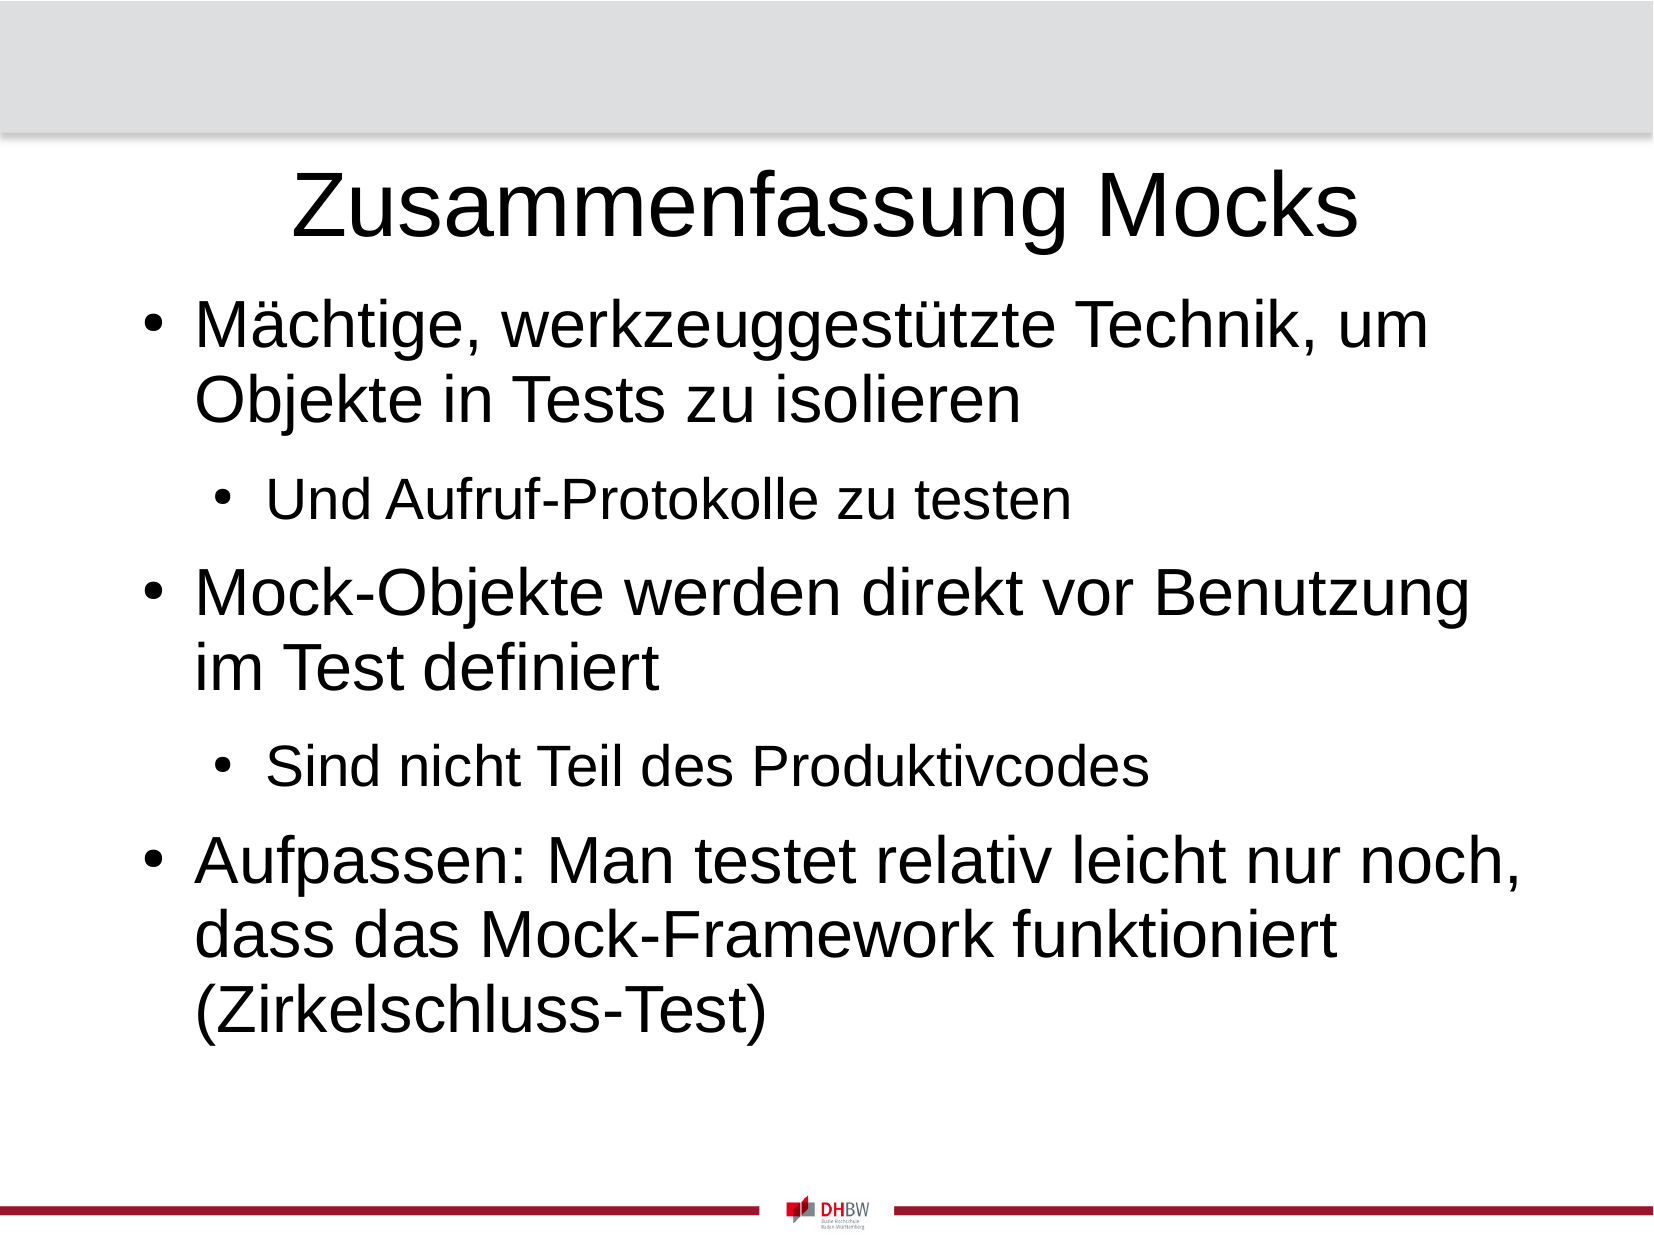

# Zusammenfassung Mocks
Mächtige, werkzeuggestützte Technik, um Objekte in Tests zu isolieren
Und Aufruf-Protokolle zu testen
Mock-Objekte werden direkt vor Benutzung im Test definiert
Sind nicht Teil des Produktivcodes
Aufpassen: Man testet relativ leicht nur noch, dass das Mock-Framework funktioniert (Zirkelschluss-Test)